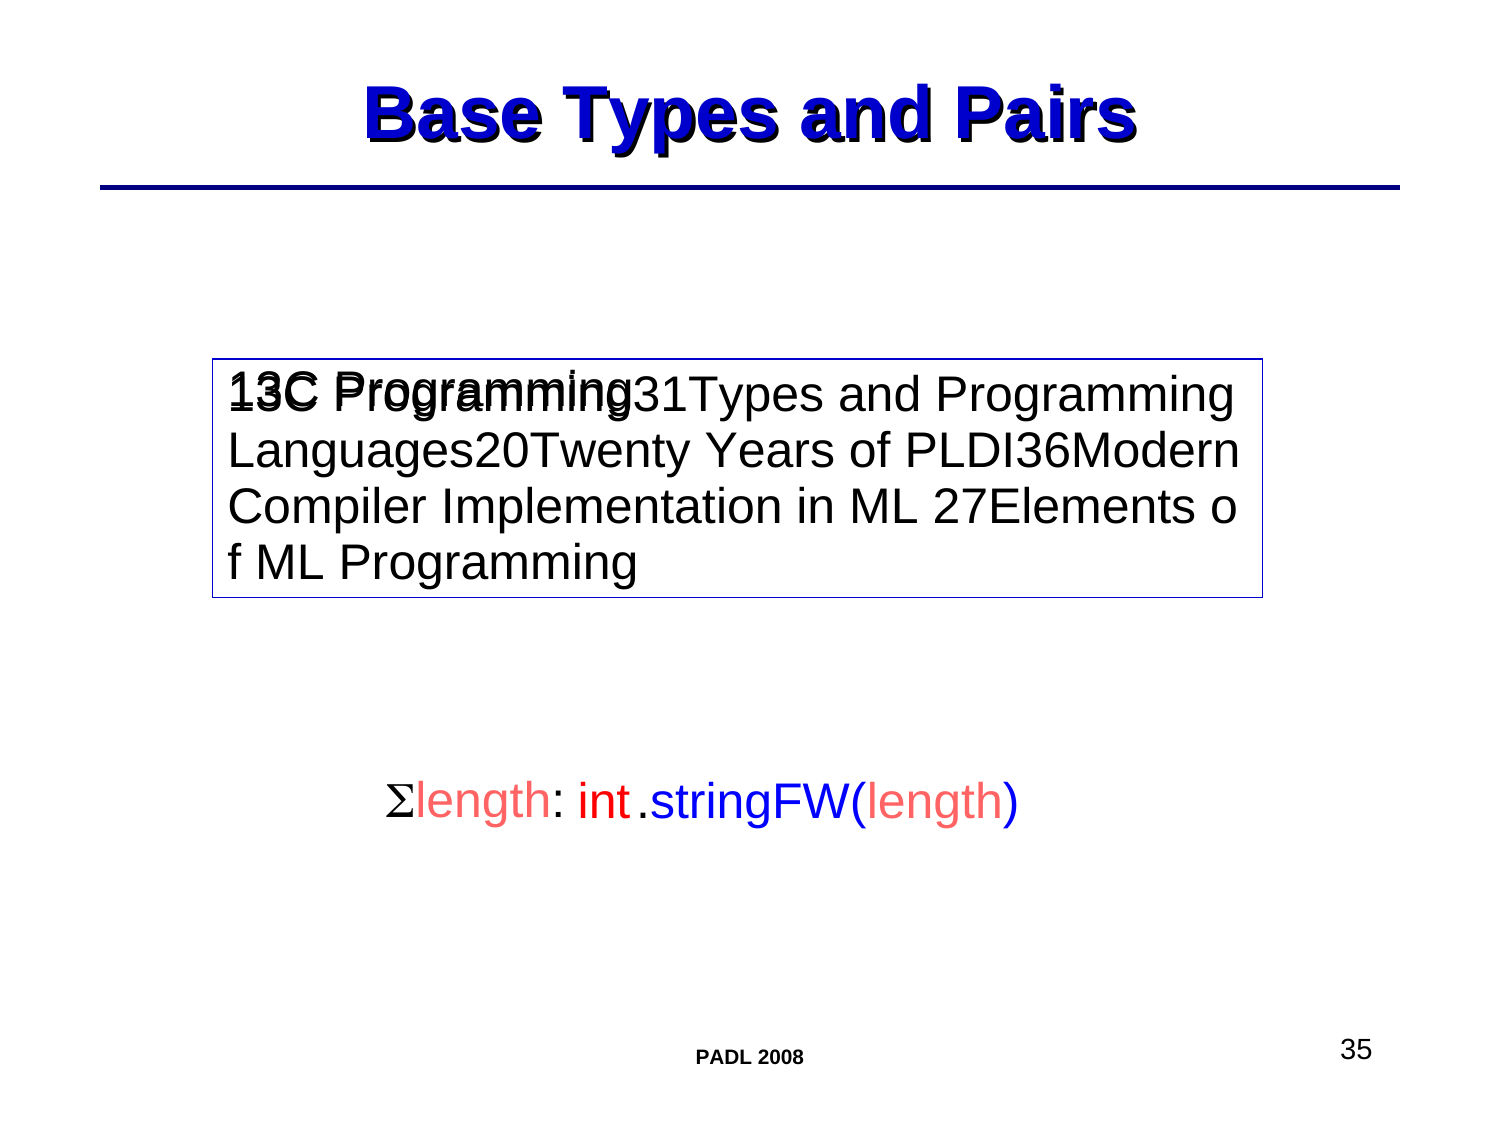

# Base Types and Pairs
13
C Programming
13C Programming31Types and Programming Languages20Twenty Years of PLDI36Modern Compiler Implementation in ML 27Elements o f ML Programming
 length:
int
.stringFW(length)
35